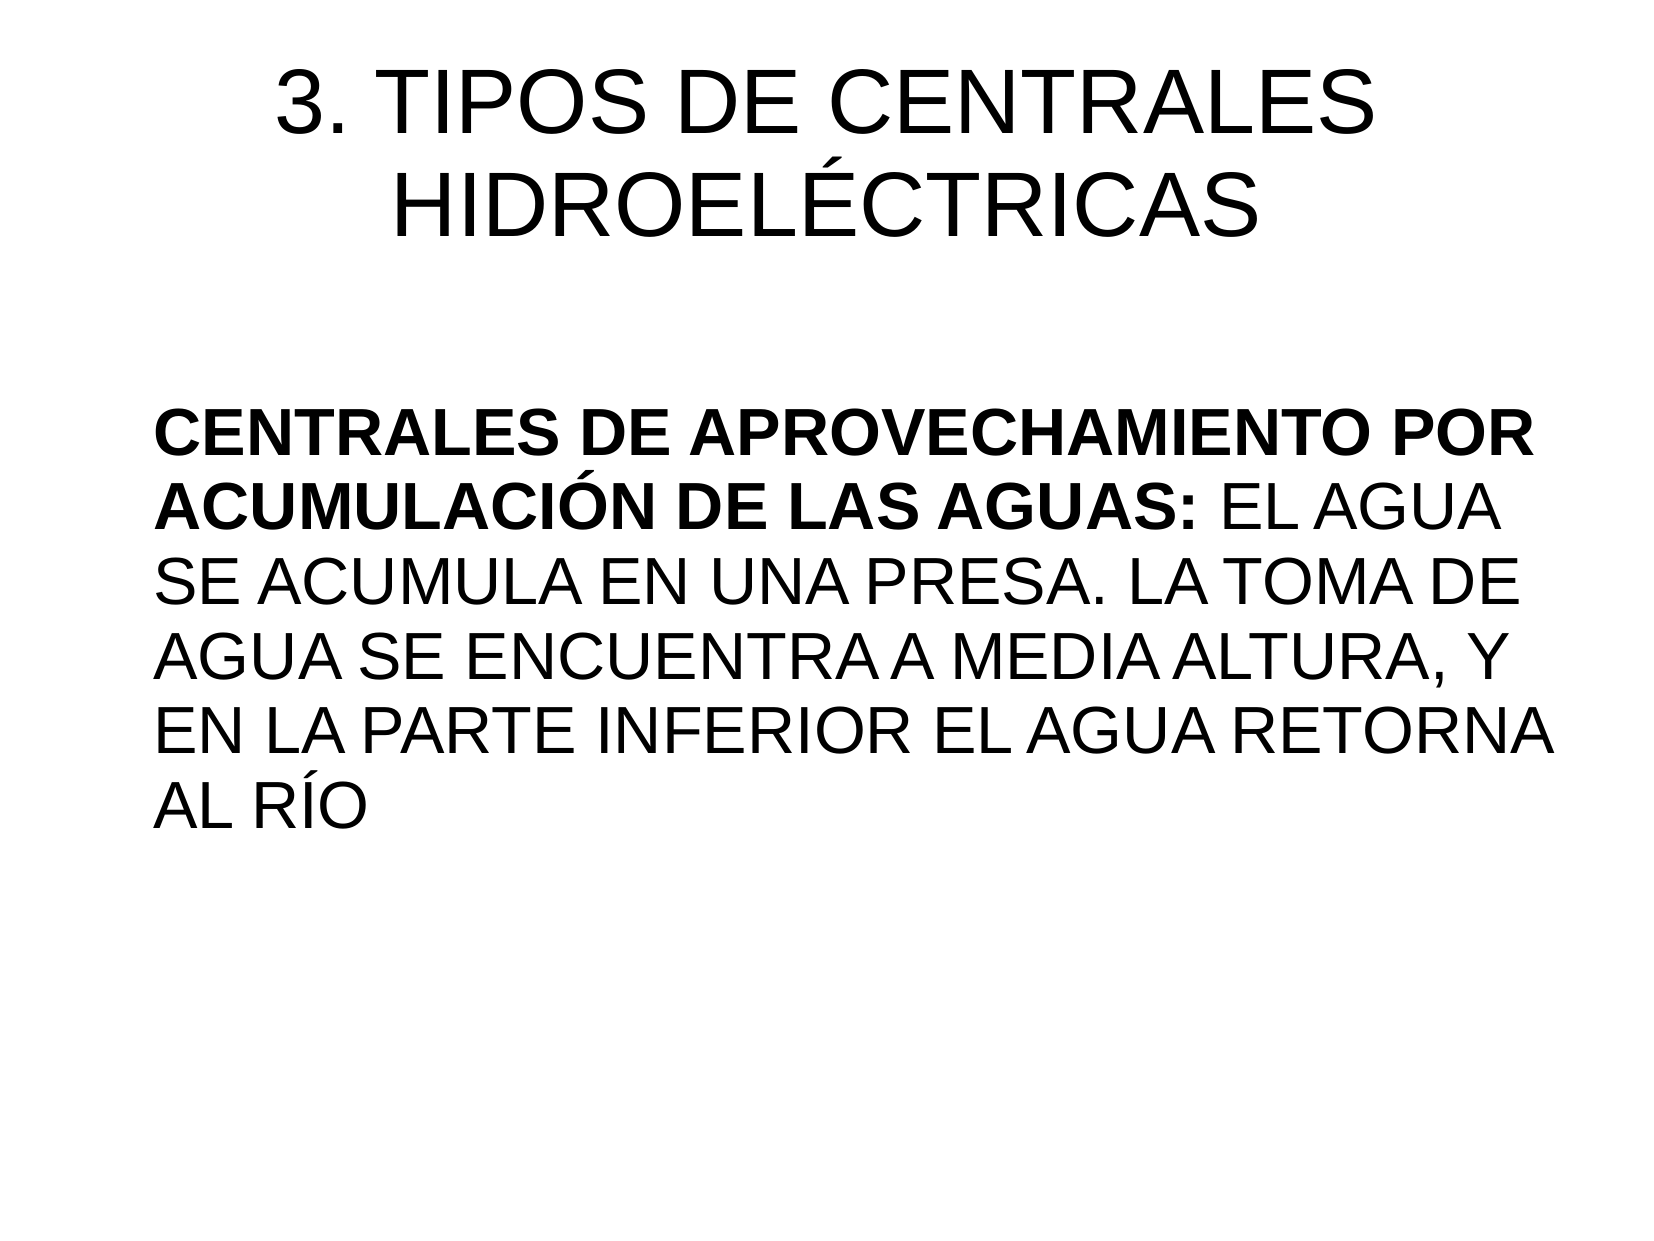

# 3. TIPOS DE CENTRALES HIDROELÉCTRICAS
CENTRALES DE APROVECHAMIENTO POR ACUMULACIÓN DE LAS AGUAS: EL AGUA SE ACUMULA EN UNA PRESA. LA TOMA DE AGUA SE ENCUENTRA A MEDIA ALTURA, Y EN LA PARTE INFERIOR EL AGUA RETORNA AL RÍO